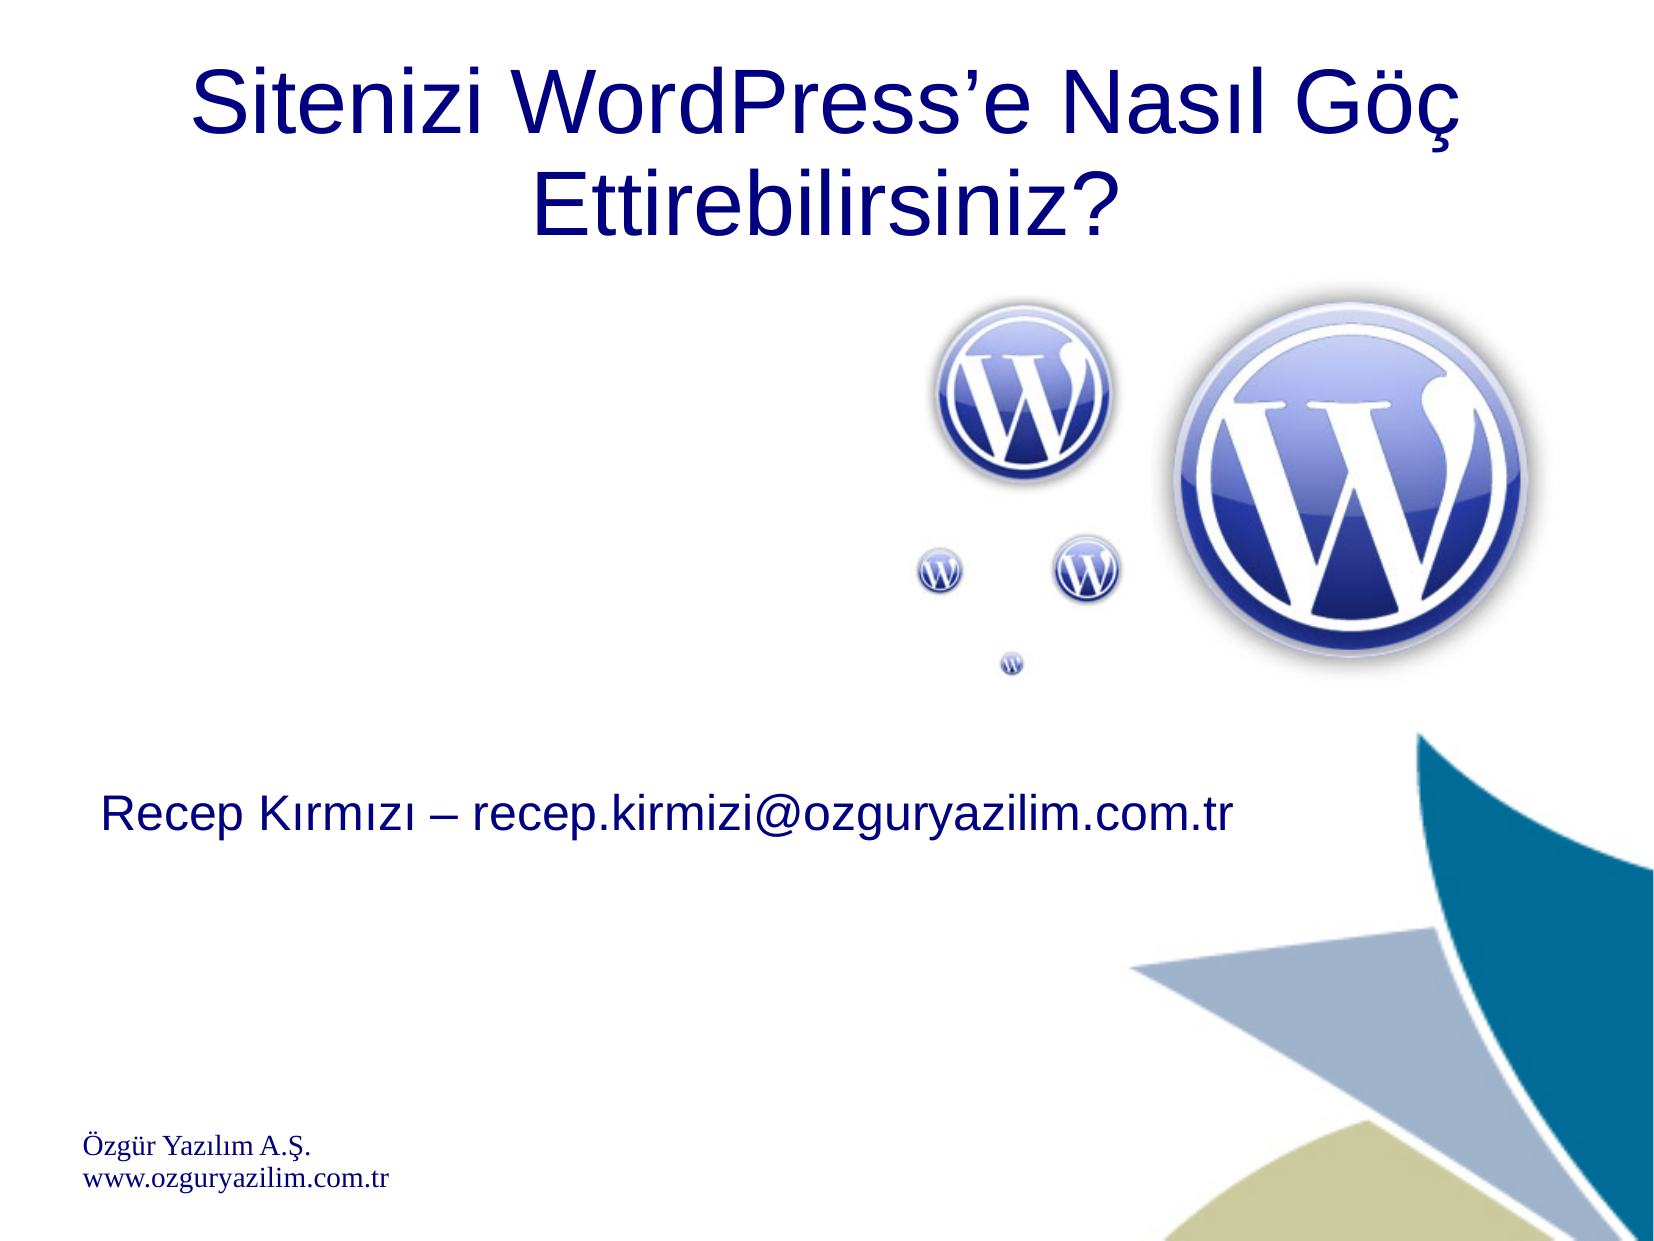

# Sitenizi WordPress’e Nasıl Göç Ettirebilirsiniz?
Recep Kırmızı – recep.kirmizi@ozguryazilim.com.tr